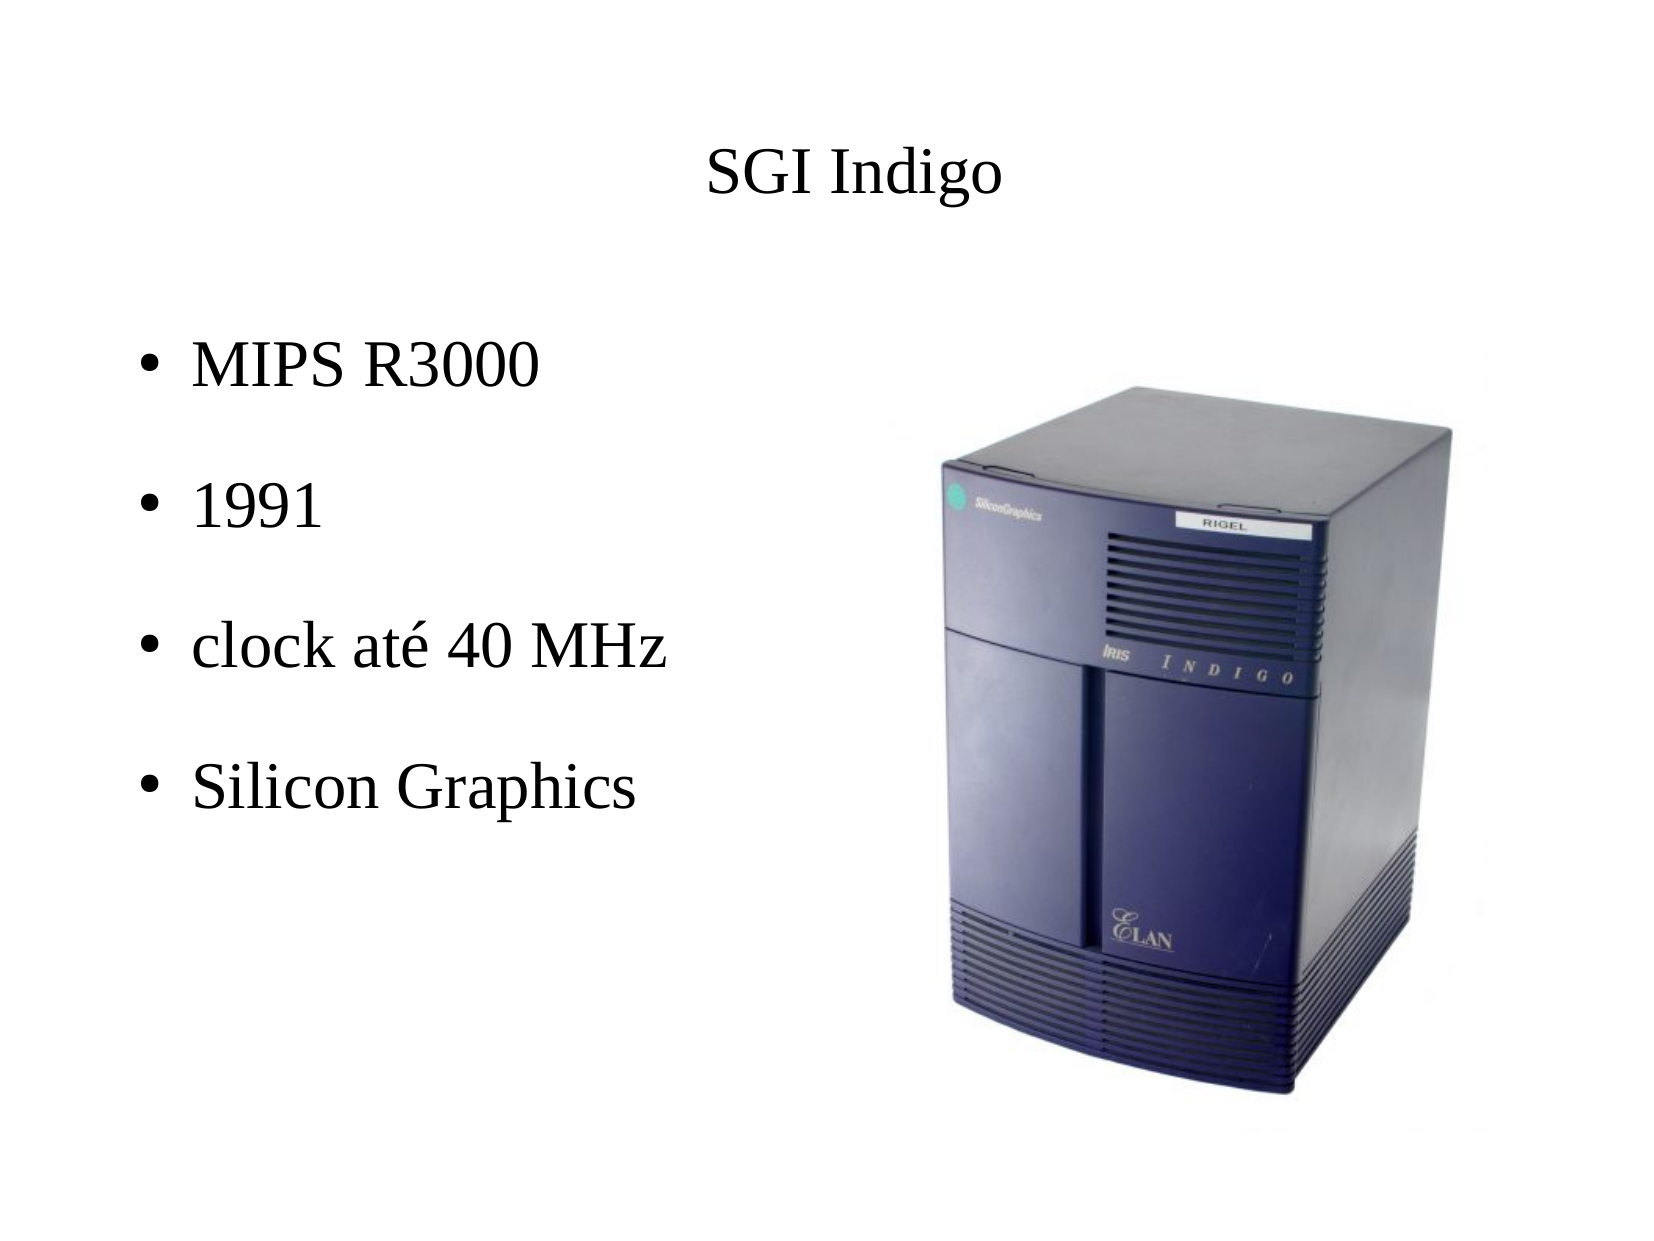

# SGI Indigo
MIPS R3000
1991
clock até 40 MHz
Silicon Graphics